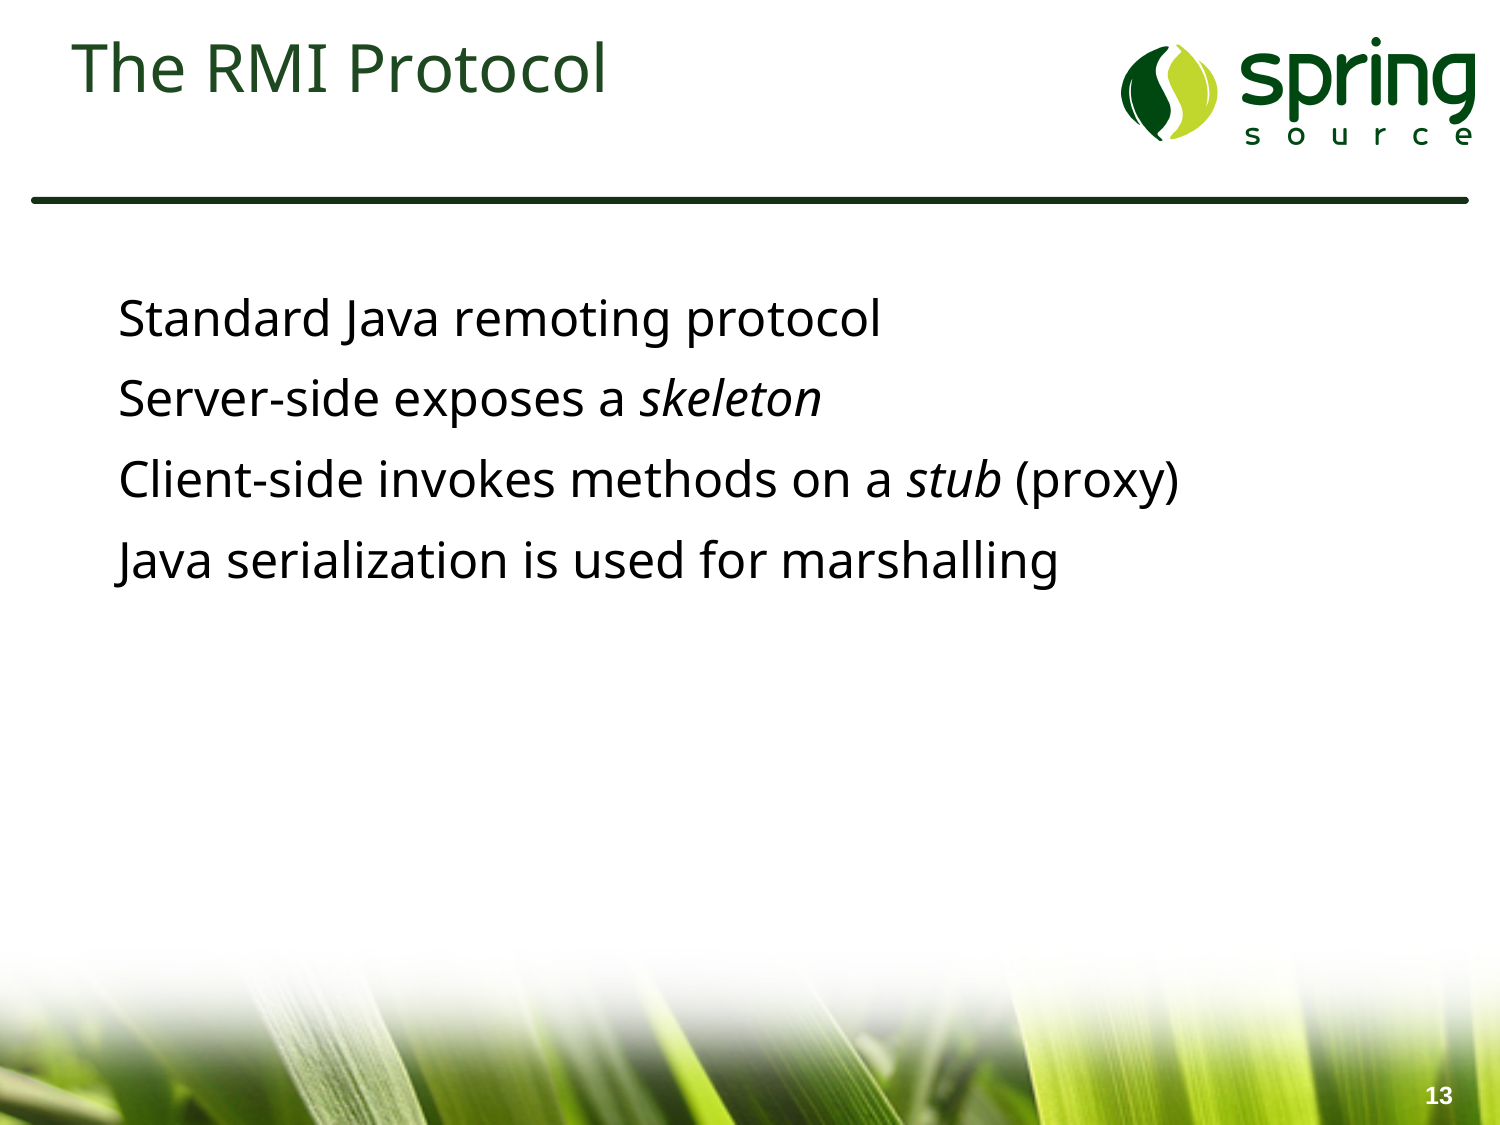

# The RMI Protocol
Standard Java remoting protocol
Server-side exposes a skeleton
Client-side invokes methods on a stub (proxy)
Java serialization is used for marshalling